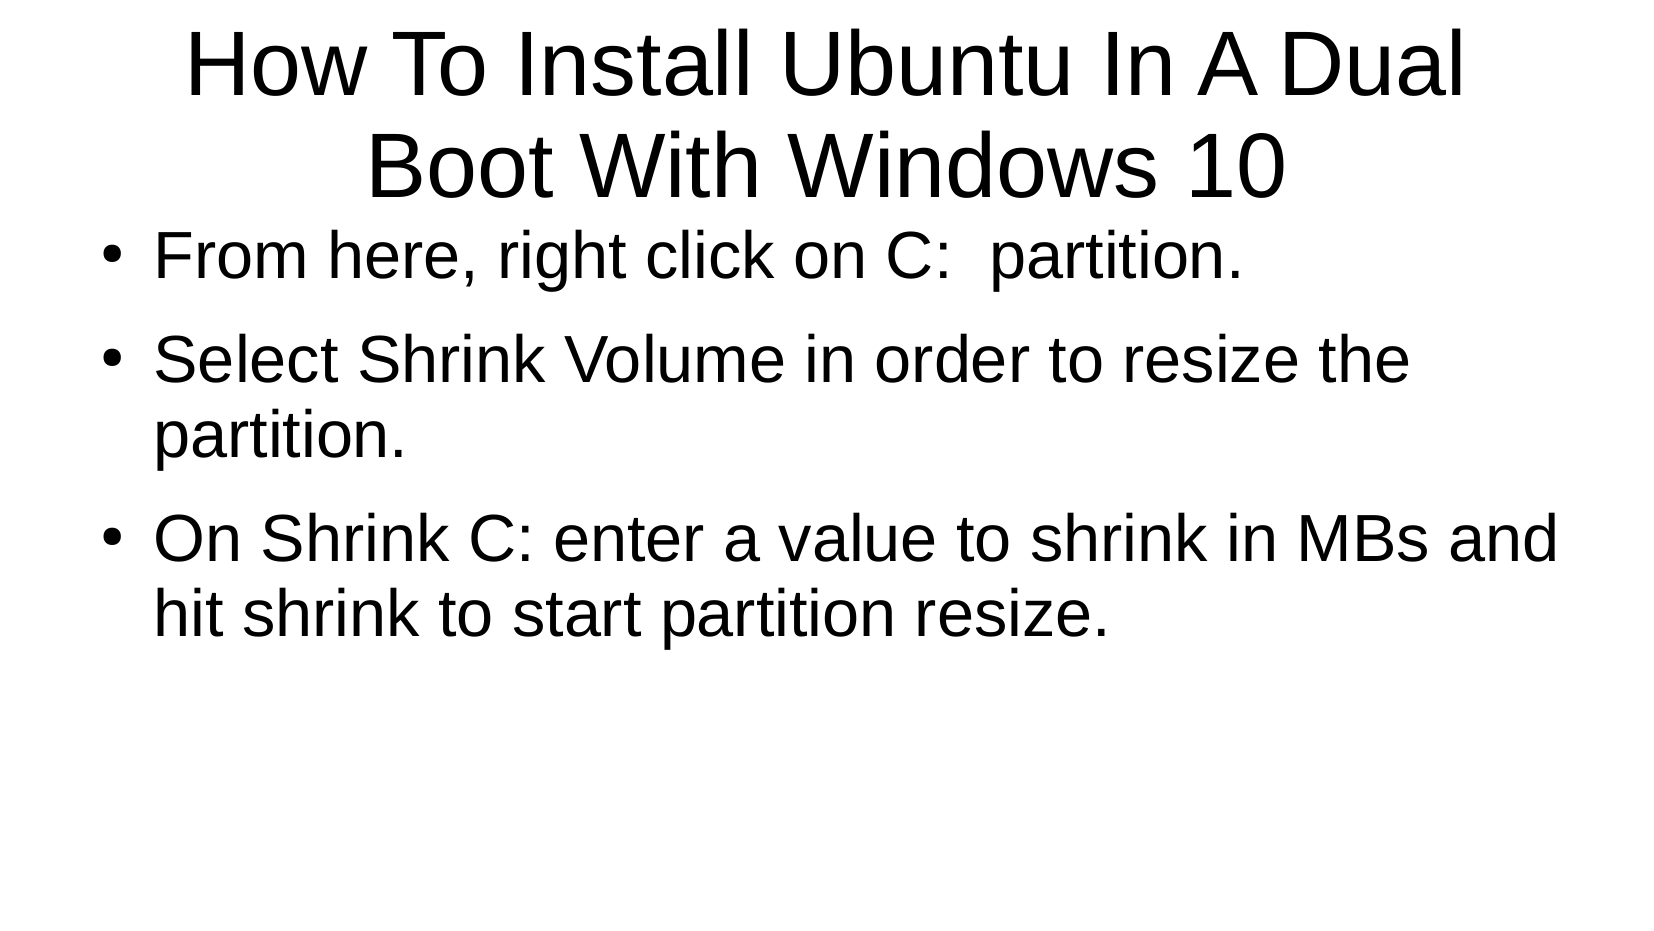

# How To Install Ubuntu In A Dual Boot With Windows 10
From here, right click on C: partition.
Select Shrink Volume in order to resize the partition.
On Shrink C: enter a value to shrink in MBs and hit shrink to start partition resize.